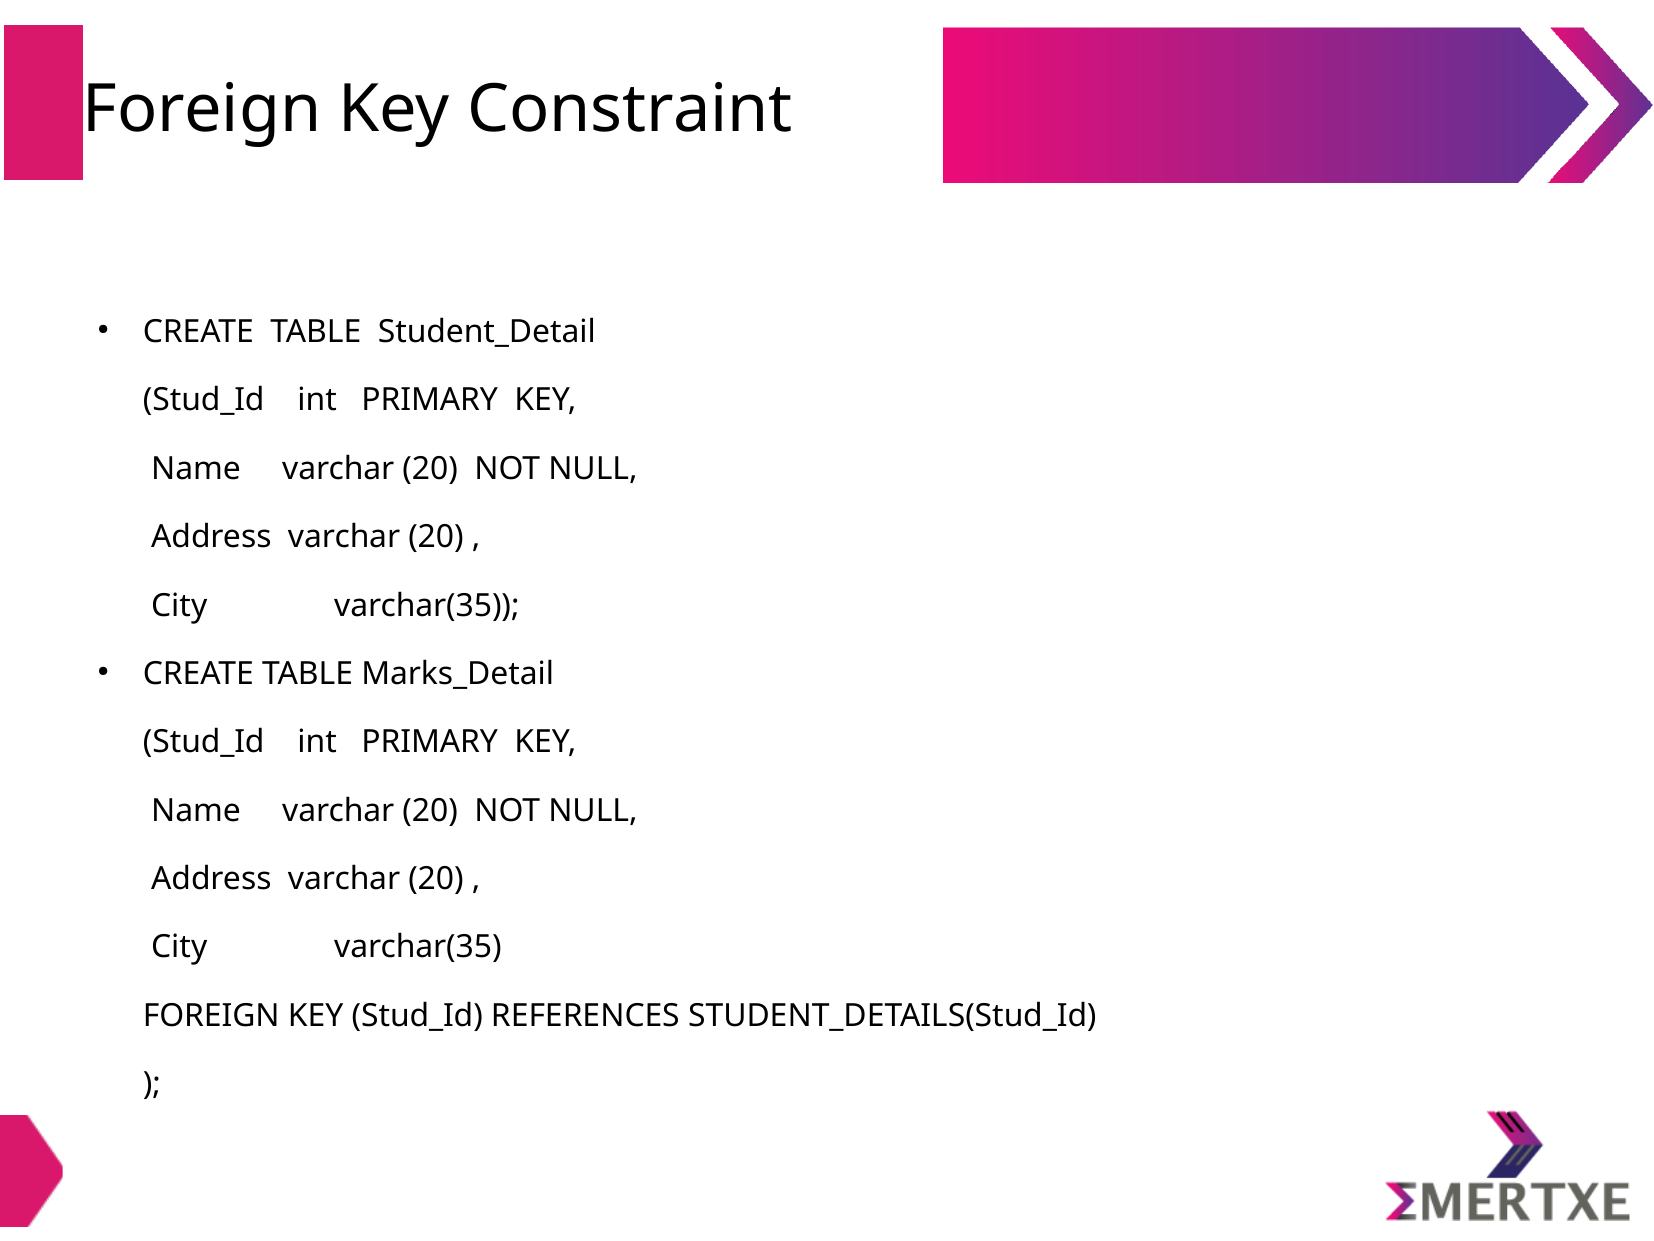

# Foreign Key Constraint
CREATE TABLE Student_Detail
(Stud_Id int PRIMARY KEY,
 Name varchar (20) NOT NULL,
 Address varchar (20) ,
 City 		varchar(35));
CREATE TABLE Marks_Detail
(Stud_Id int PRIMARY KEY,
 Name varchar (20) NOT NULL,
 Address varchar (20) ,
 City 		varchar(35)
FOREIGN KEY (Stud_Id) REFERENCES STUDENT_DETAILS(Stud_Id)
);